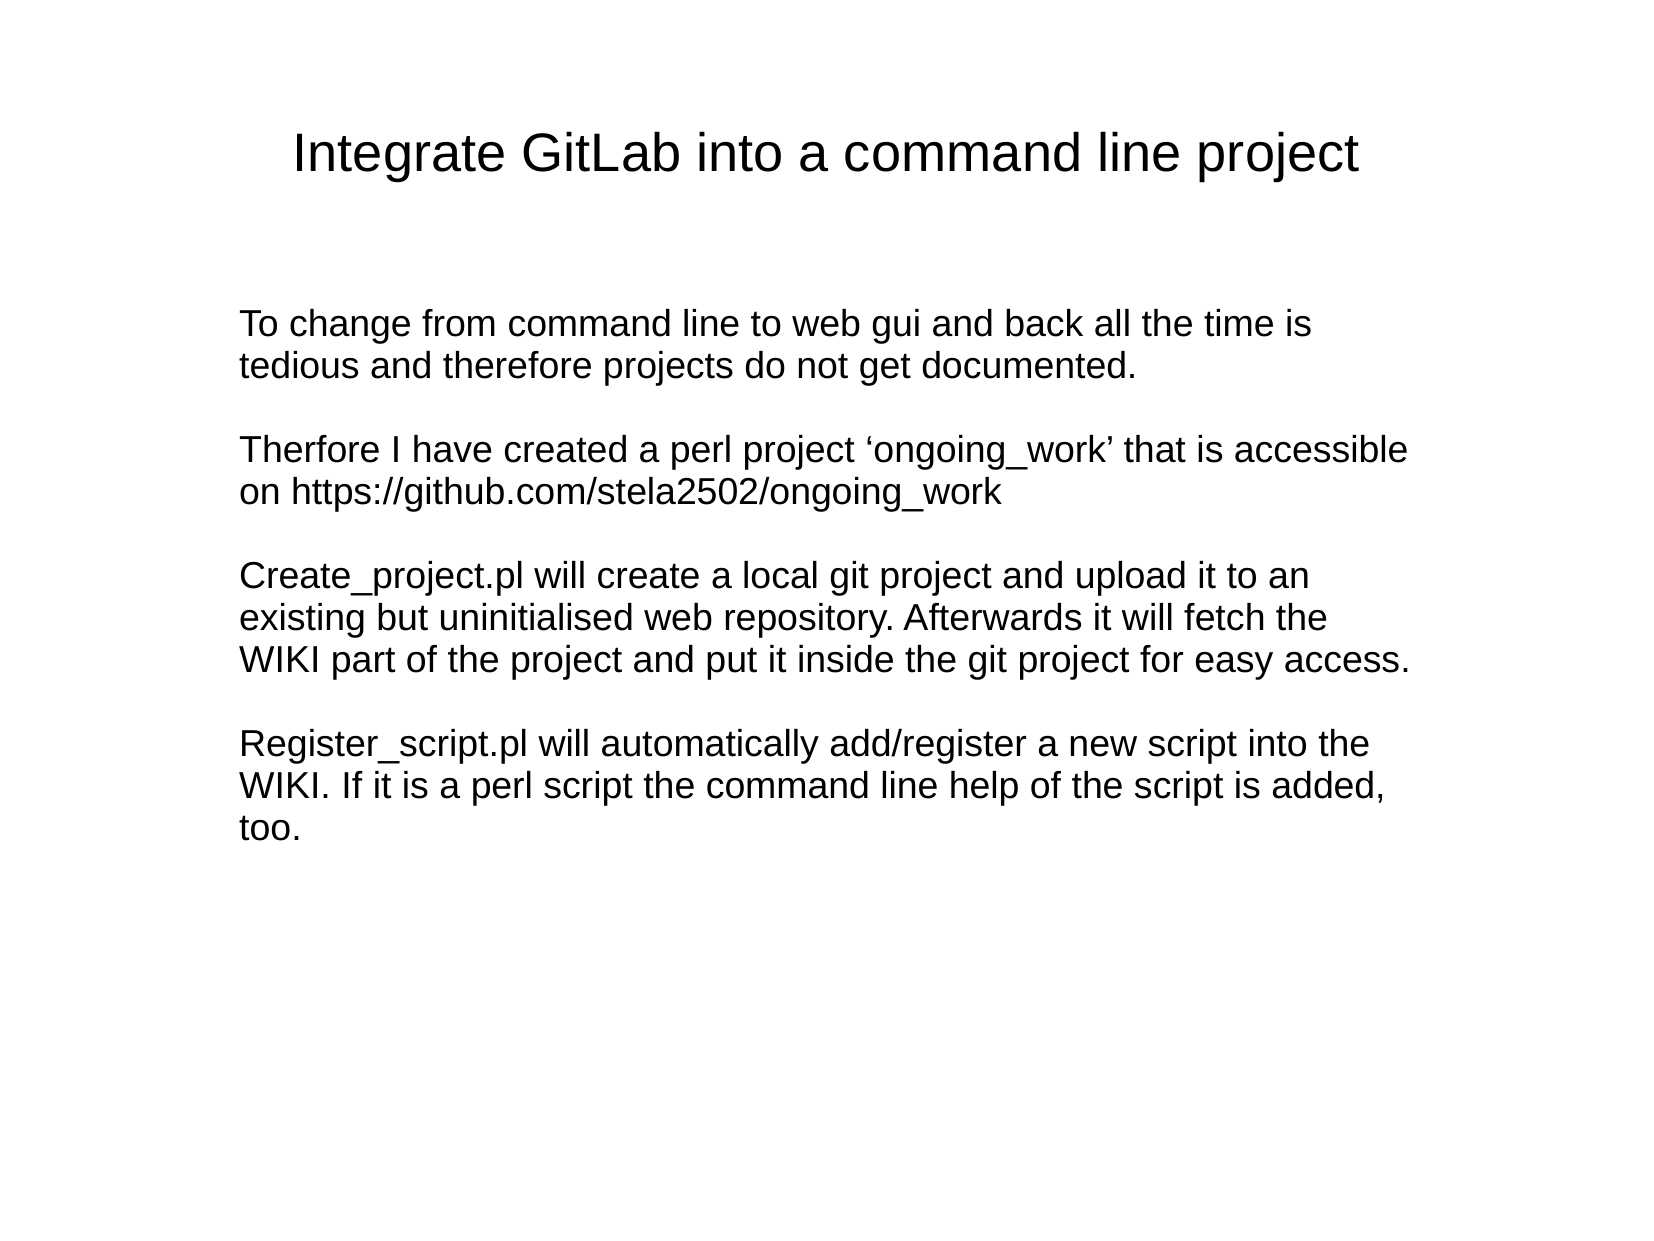

# Integrate GitLab into a command line project
To change from command line to web gui and back all the time is tedious and therefore projects do not get documented.
Therfore I have created a perl project ‘ongoing_work’ that is accessible on https://github.com/stela2502/ongoing_work
Create_project.pl will create a local git project and upload it to an existing but uninitialised web repository. Afterwards it will fetch the WIKI part of the project and put it inside the git project for easy access.
Register_script.pl will automatically add/register a new script into the WIKI. If it is a perl script the command line help of the script is added, too.